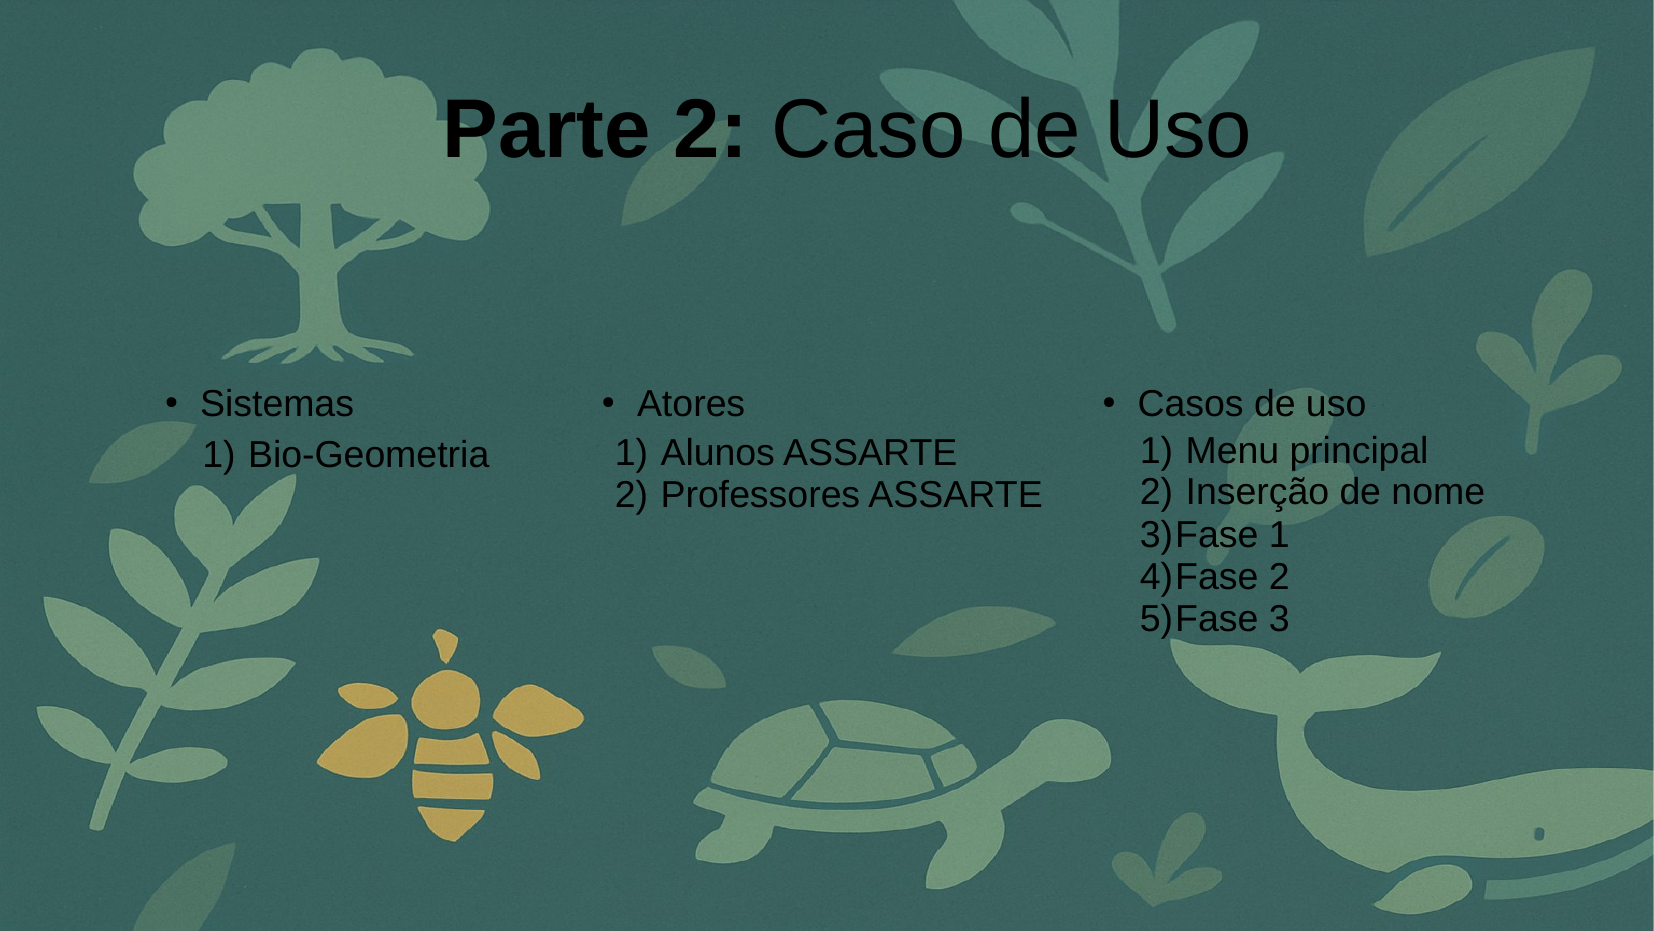

# Parte 2: Caso de Uso
Sistemas
Atores
Casos de uso
 Menu principal
 Inserção de nome
Fase 1
Fase 2
Fase 3
 Alunos ASSARTE
 Professores ASSARTE
 Bio-Geometria